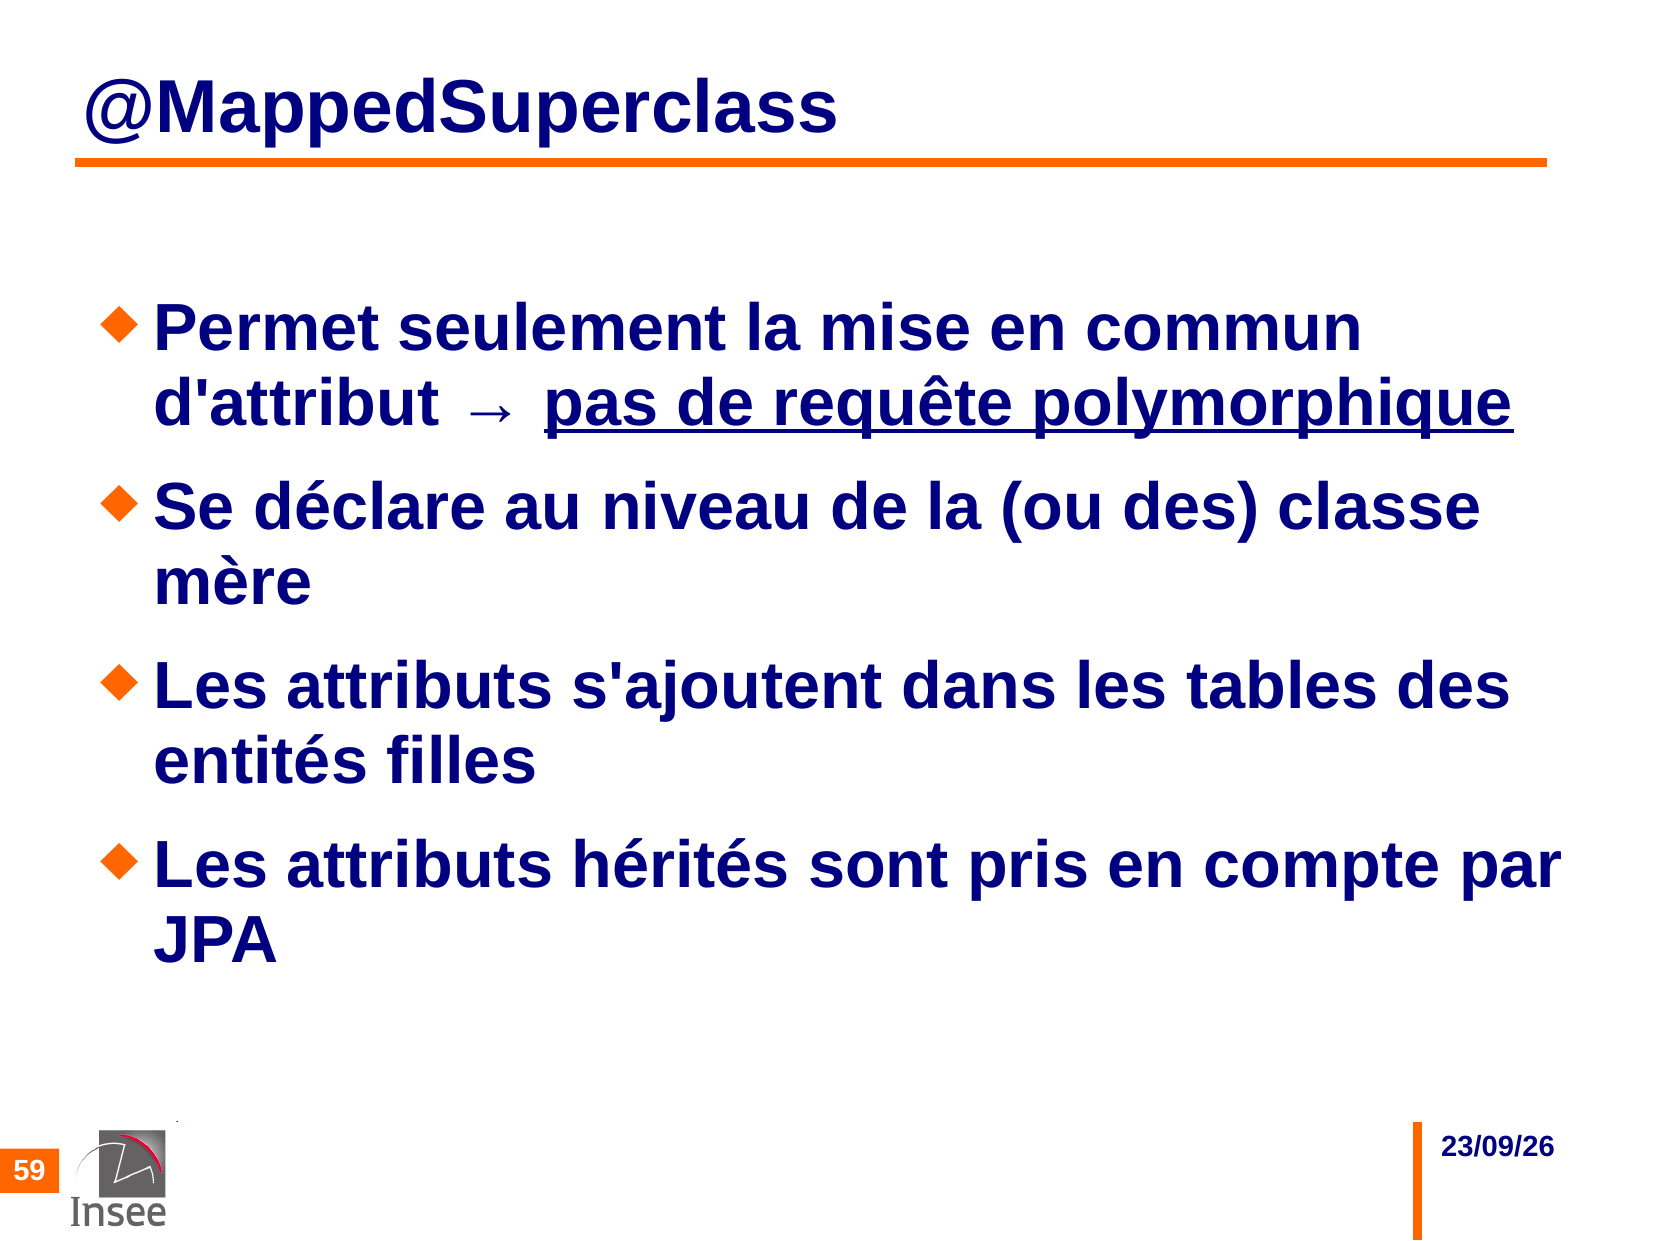

# @MappedSuperclass
Permet seulement la mise en commun d'attribut → pas de requête polymorphique
Se déclare au niveau de la (ou des) classe mère
Les attributs s'ajoutent dans les tables des entités filles
Les attributs hérités sont pris en compte par JPA
59